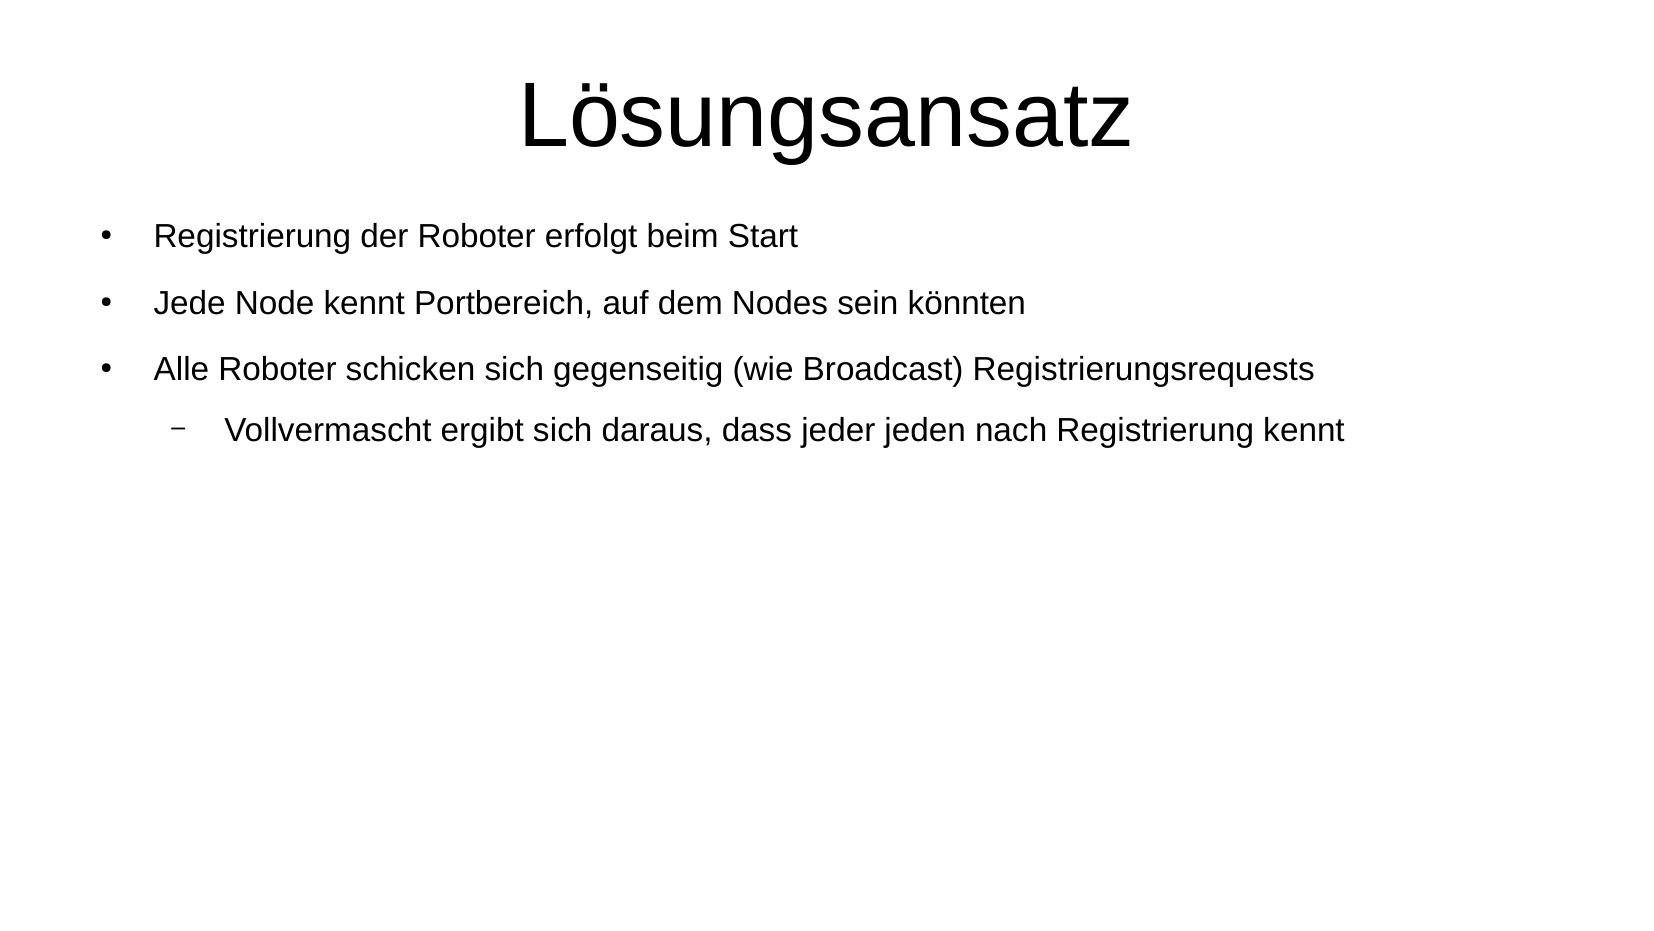

# Lösungsansatz
Registrierung der Roboter erfolgt beim Start
Jede Node kennt Portbereich, auf dem Nodes sein könnten
Alle Roboter schicken sich gegenseitig (wie Broadcast) Registrierungsrequests
Vollvermascht ergibt sich daraus, dass jeder jeden nach Registrierung kennt